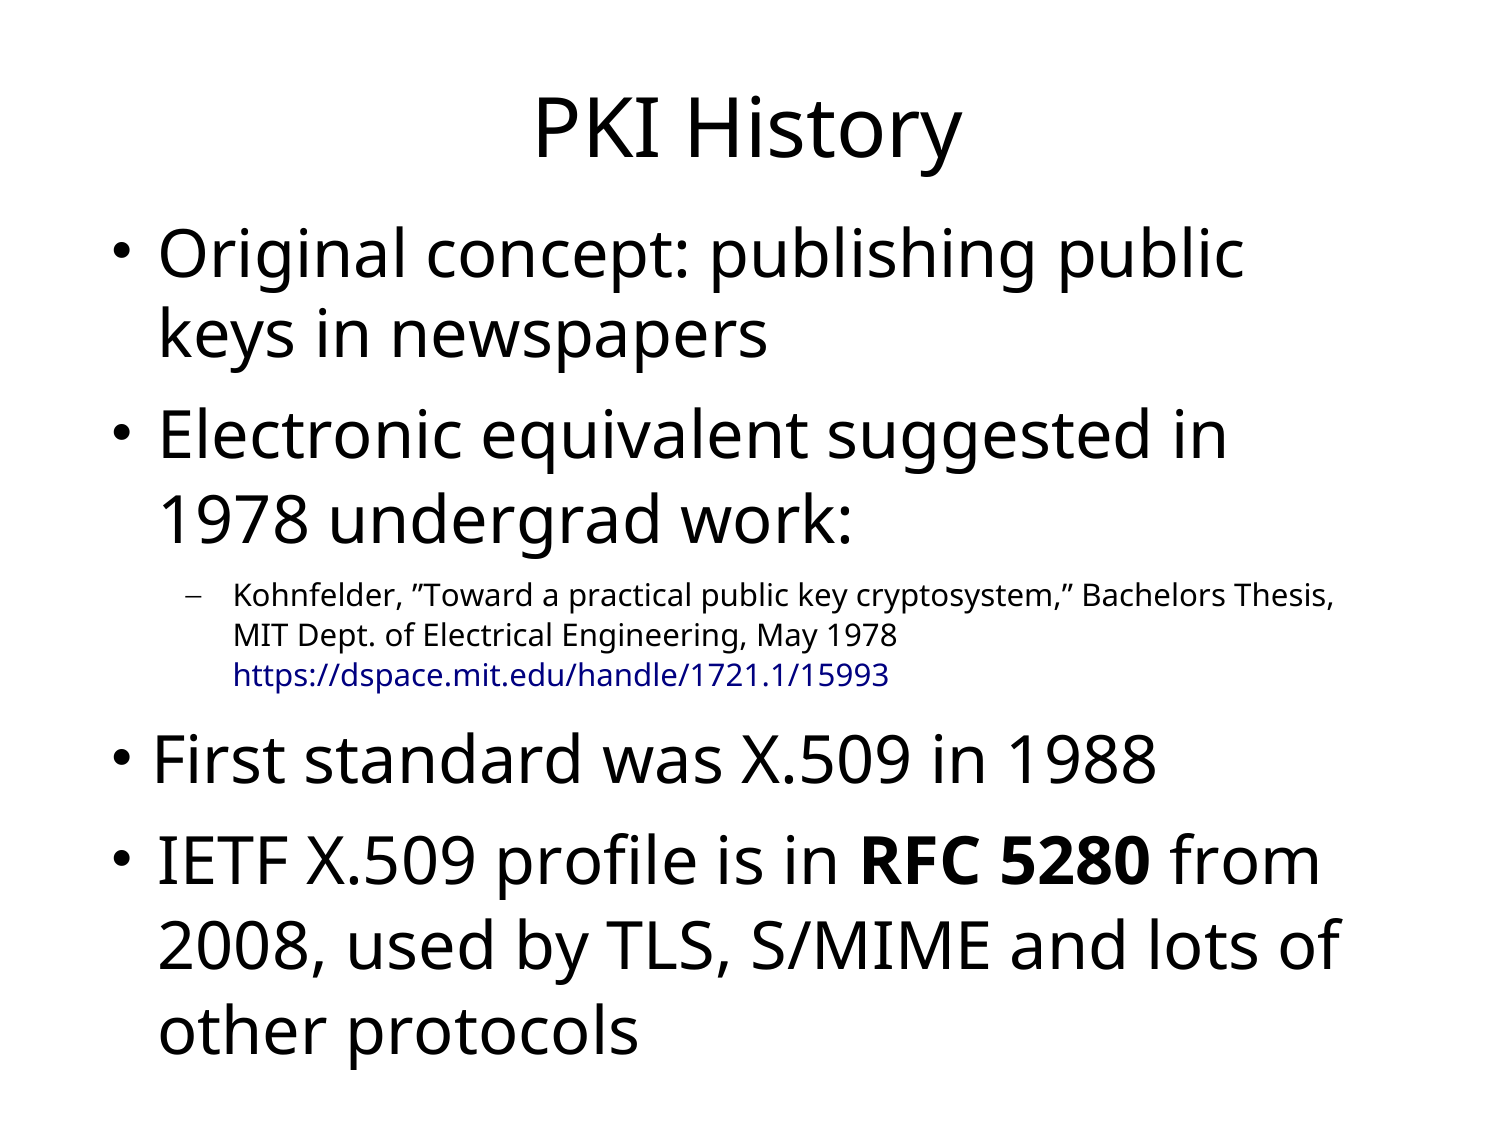

PKI History
Original concept: publishing public keys in newspapers
Electronic equivalent suggested in 1978 undergrad work:
Kohnfelder, ”Toward a practical public key cryptosystem,” Bachelors Thesis, MIT Dept. of Electrical Engineering, May 1978
https://dspace.mit.edu/handle/1721.1/15993
 First standard was X.509 in 1988
IETF X.509 profile is in RFC 5280 from 2008, used by TLS, S/MIME and lots of other protocols